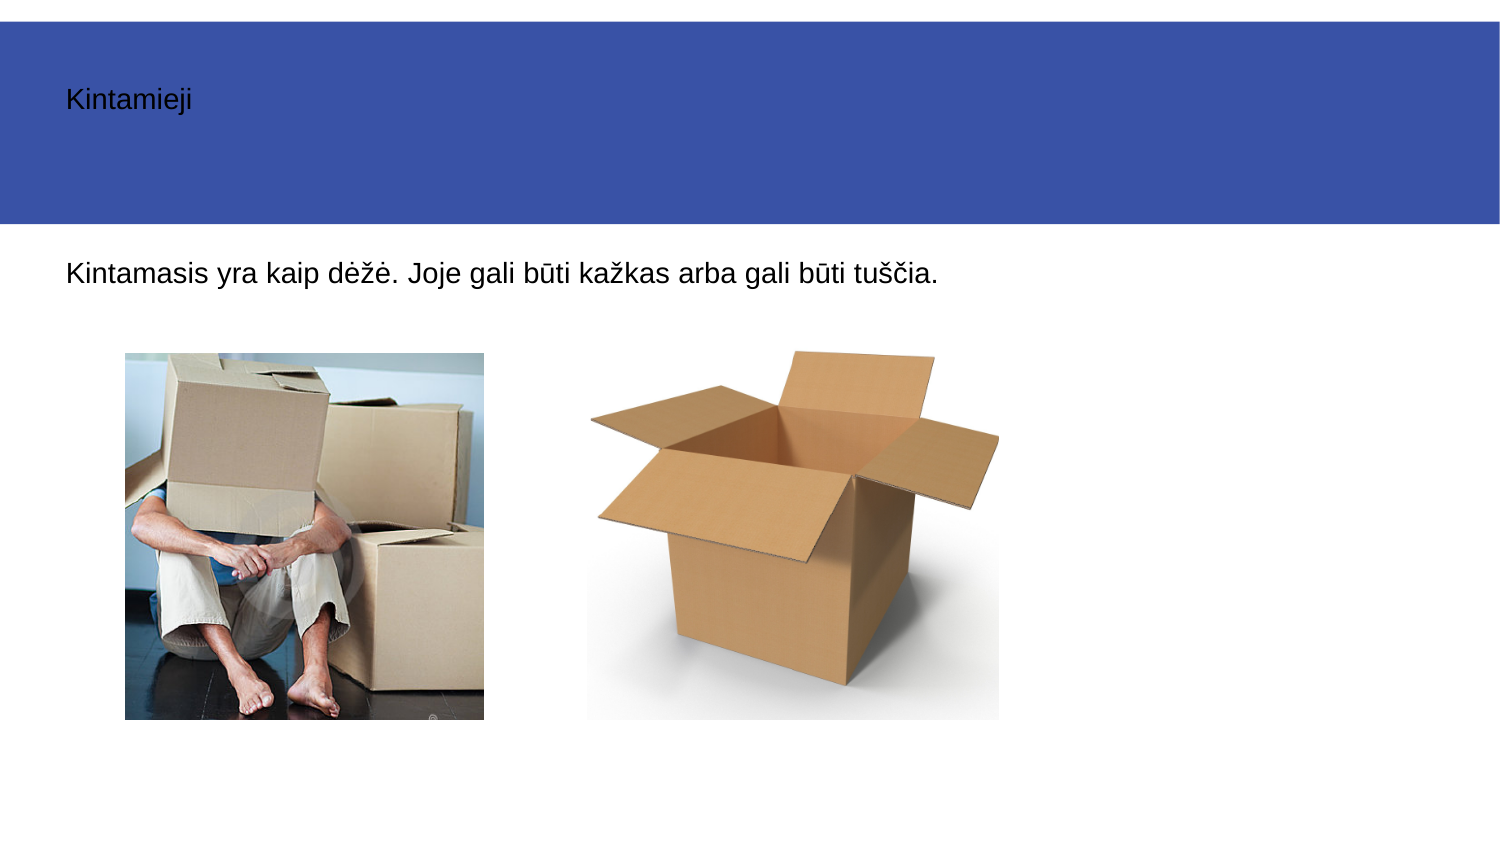

# Kintamieji
Kintamasis yra kaip dėžė. Joje gali būti kažkas arba gali būti tuščia.